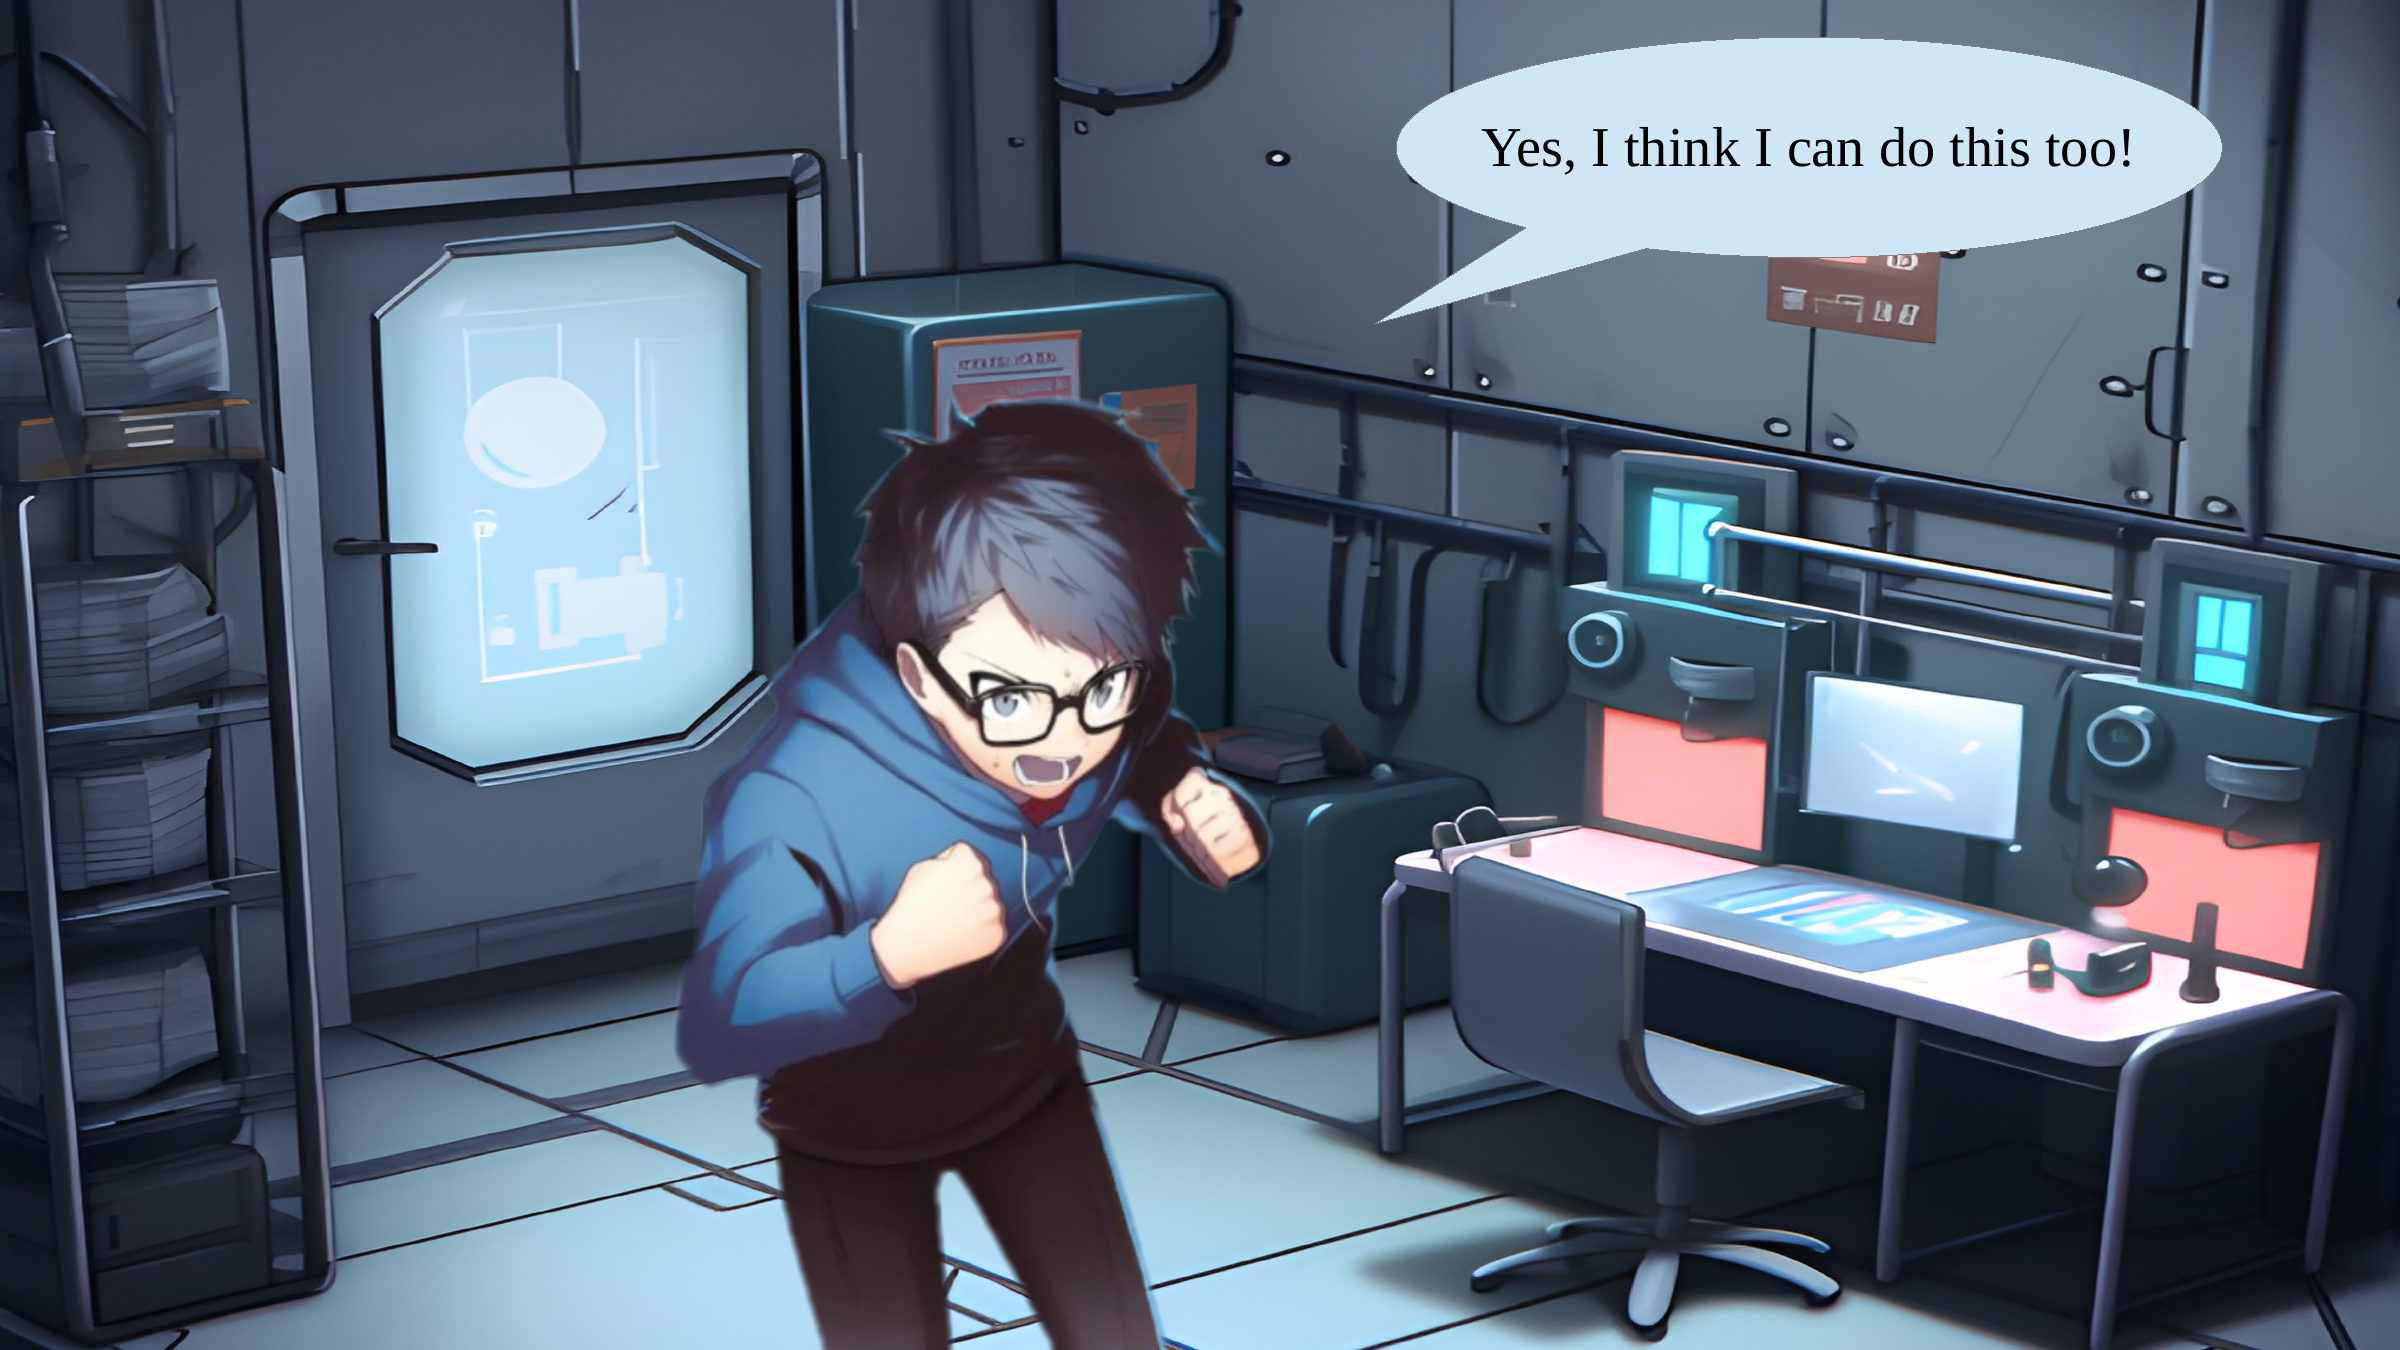

Yes, I think I can do this too!